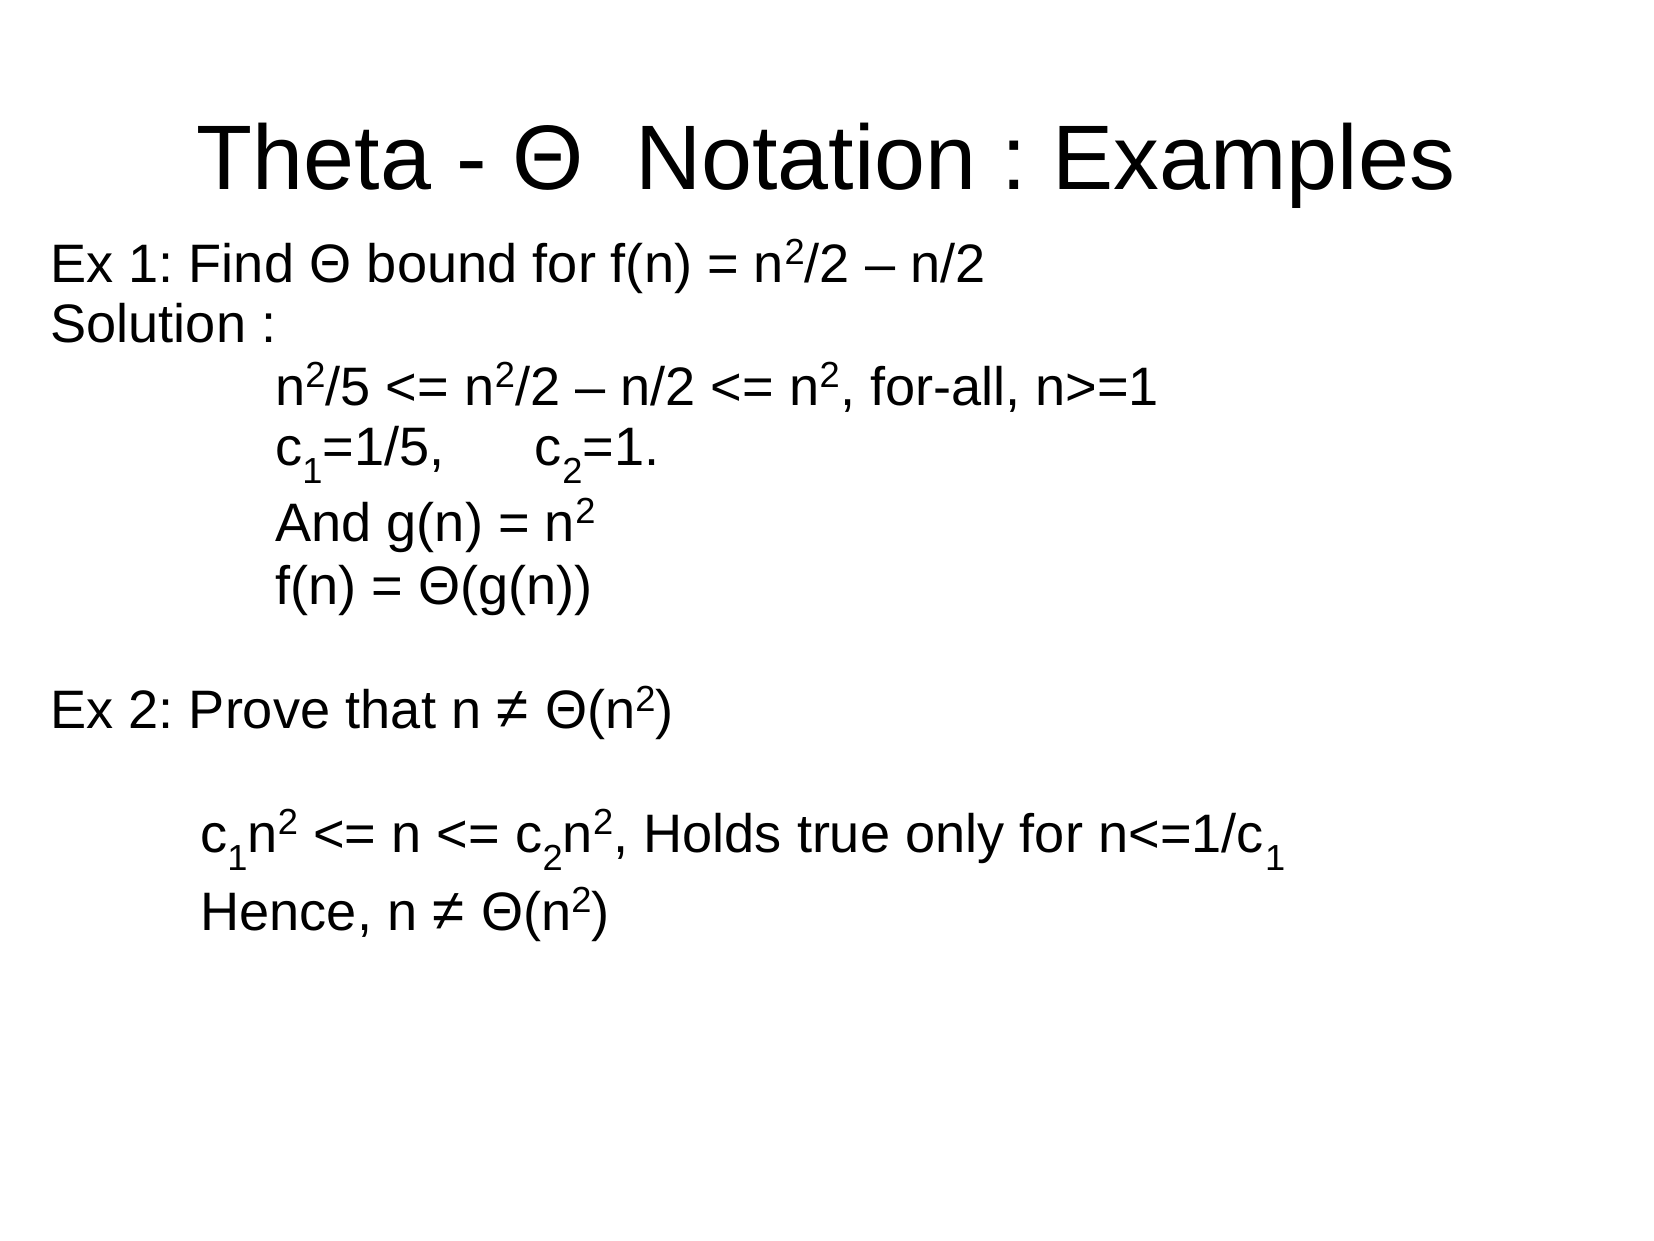

# Theta - Θ Notation : Examples
Ex 1: Find Θ bound for f(n) = n2/2 – n/2
Solution :
			n2/5 <= n2/2 – n/2 <= n2, for-all, n>=1
			c1=1/5, c2=1.
			And g(n) = n2
			f(n) = Θ(g(n))
Ex 2: Prove that n ≠ Θ(n2)
 c1n2 <= n <= c2n2, Holds true only for n<=1/c1
		Hence, n ≠ Θ(n2)